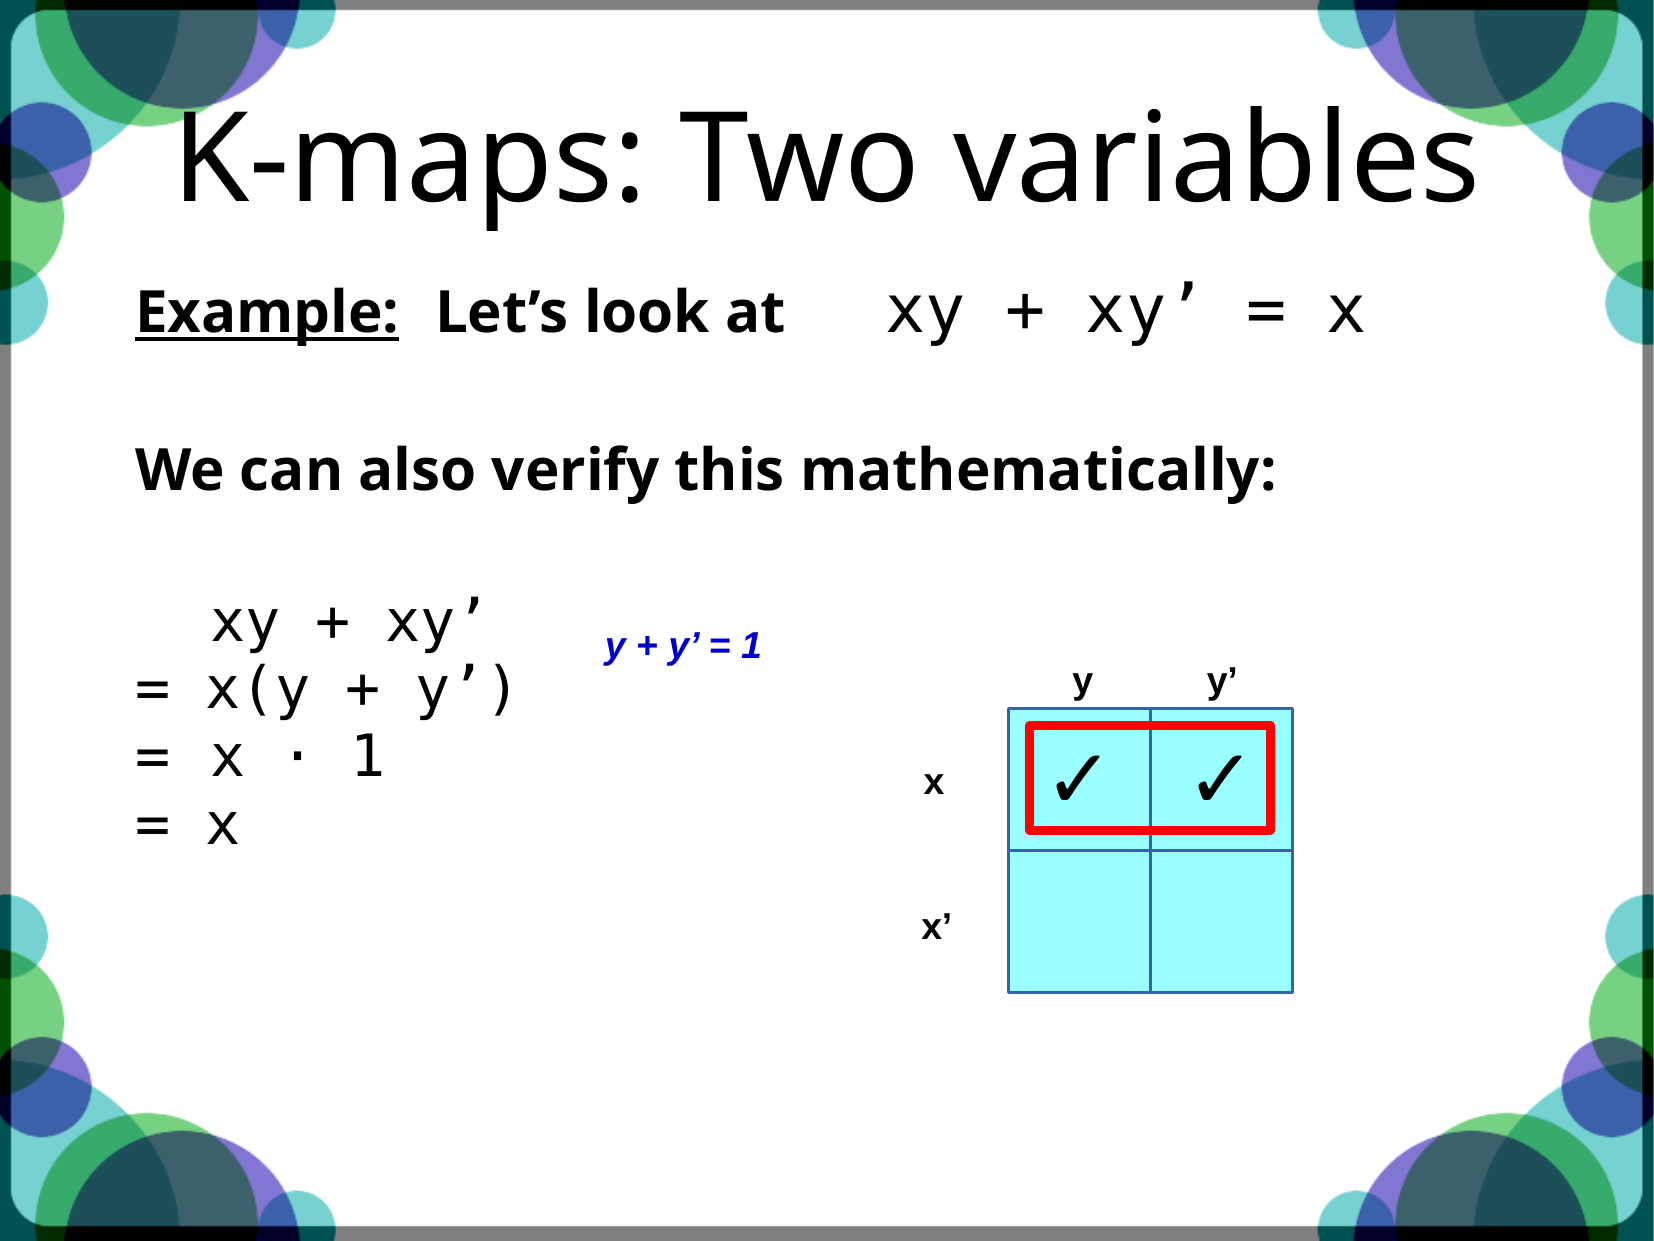

# K-maps: Two variables
Example: 	Let’s look at		xy + xy’ = x
We can also verify this mathematically:
	xy + xy’
= x(y + y’)
=	x · 1
= x
y + y’ = 1
y
y’
✓
✓
x
x’